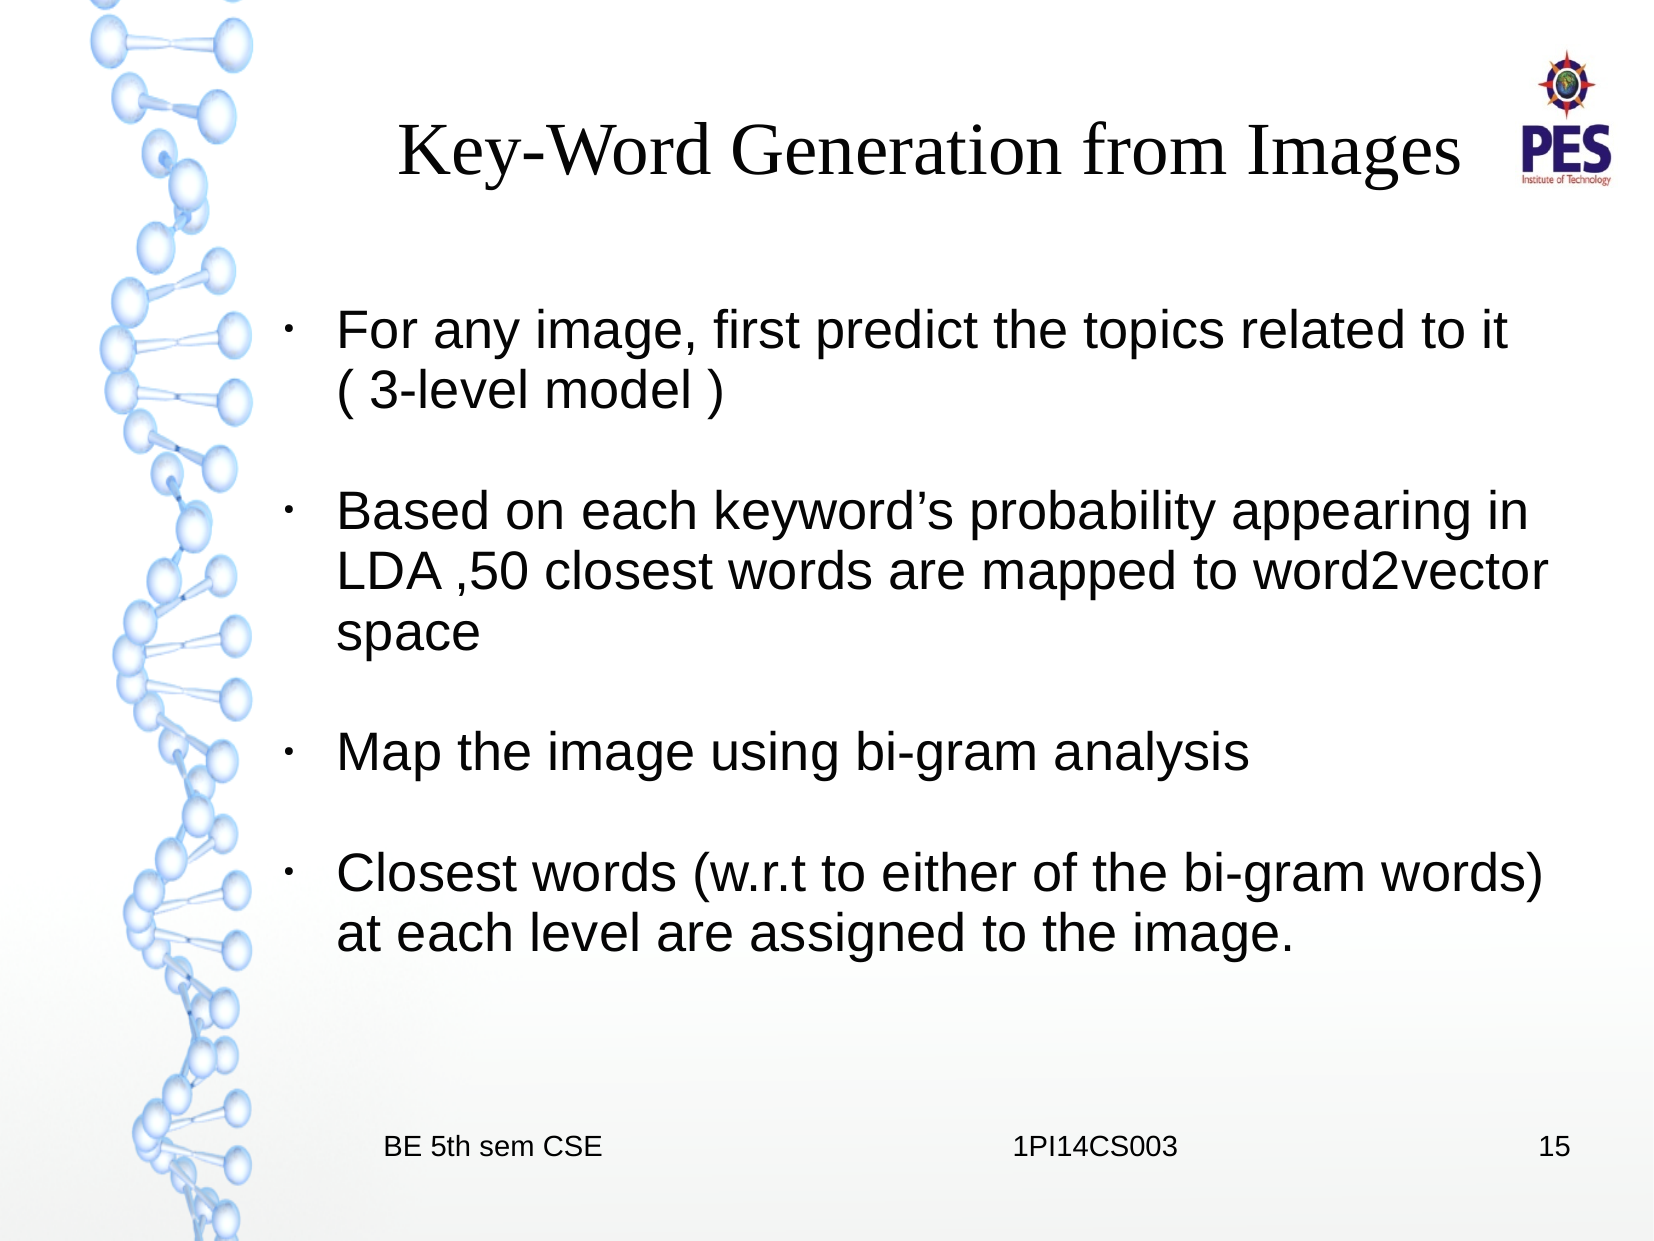

# Key-Word Generation from Images
For any image, first predict the topics related to it ( 3-level model )
Based on each keyword’s probability appearing in LDA ,50 closest words are mapped to word2vector space
Map the image using bi-gram analysis
Closest words (w.r.t to either of the bi-gram words) at each level are assigned to the image.
 BE 5th sem CSE
1PI14CS003
15